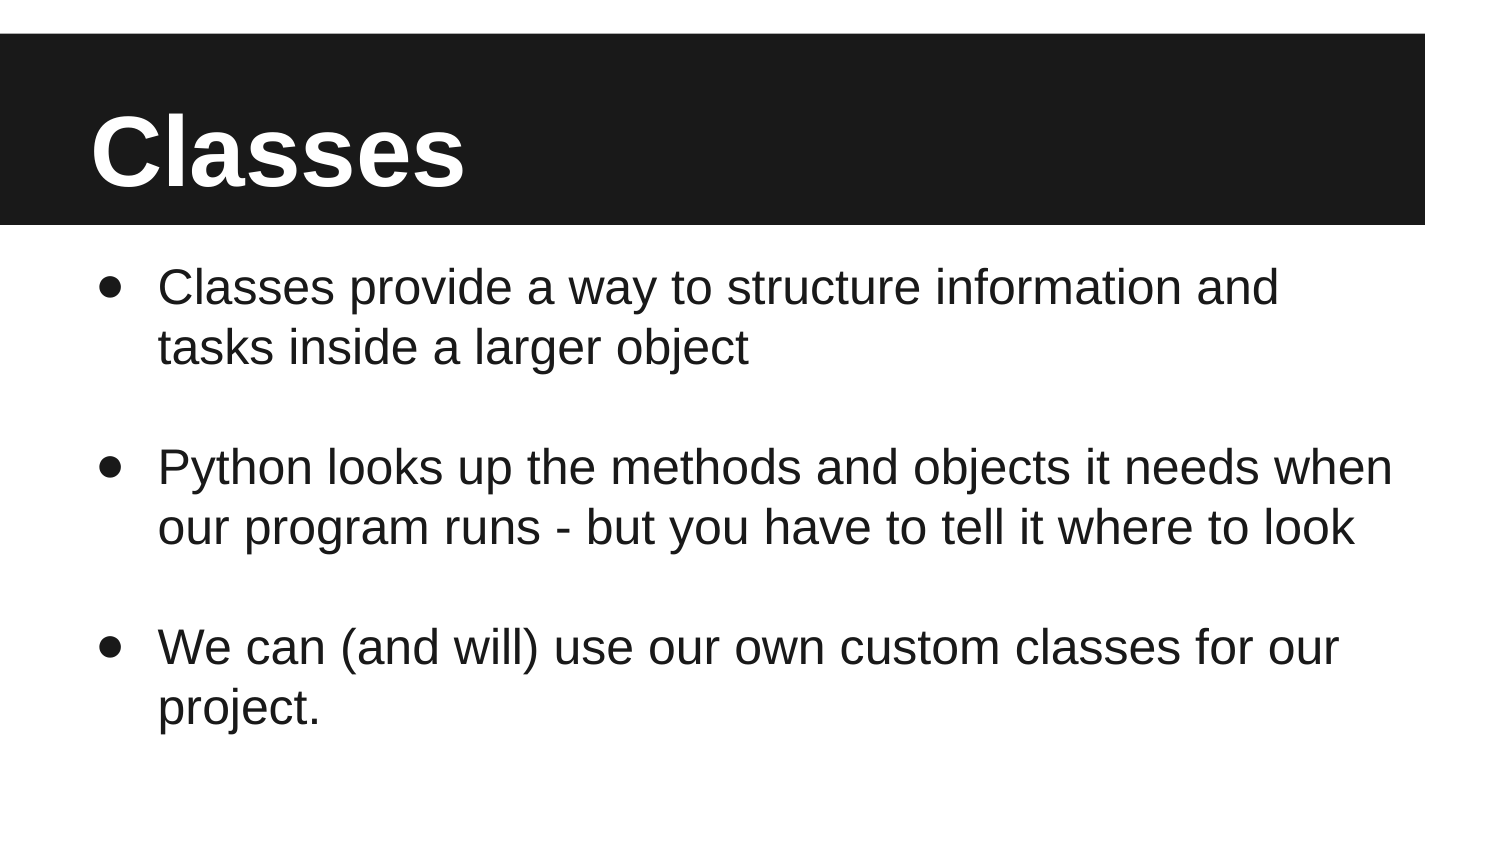

# Classes
Classes provide a way to structure information and tasks inside a larger object
Python looks up the methods and objects it needs when our program runs - but you have to tell it where to look
We can (and will) use our own custom classes for our project.